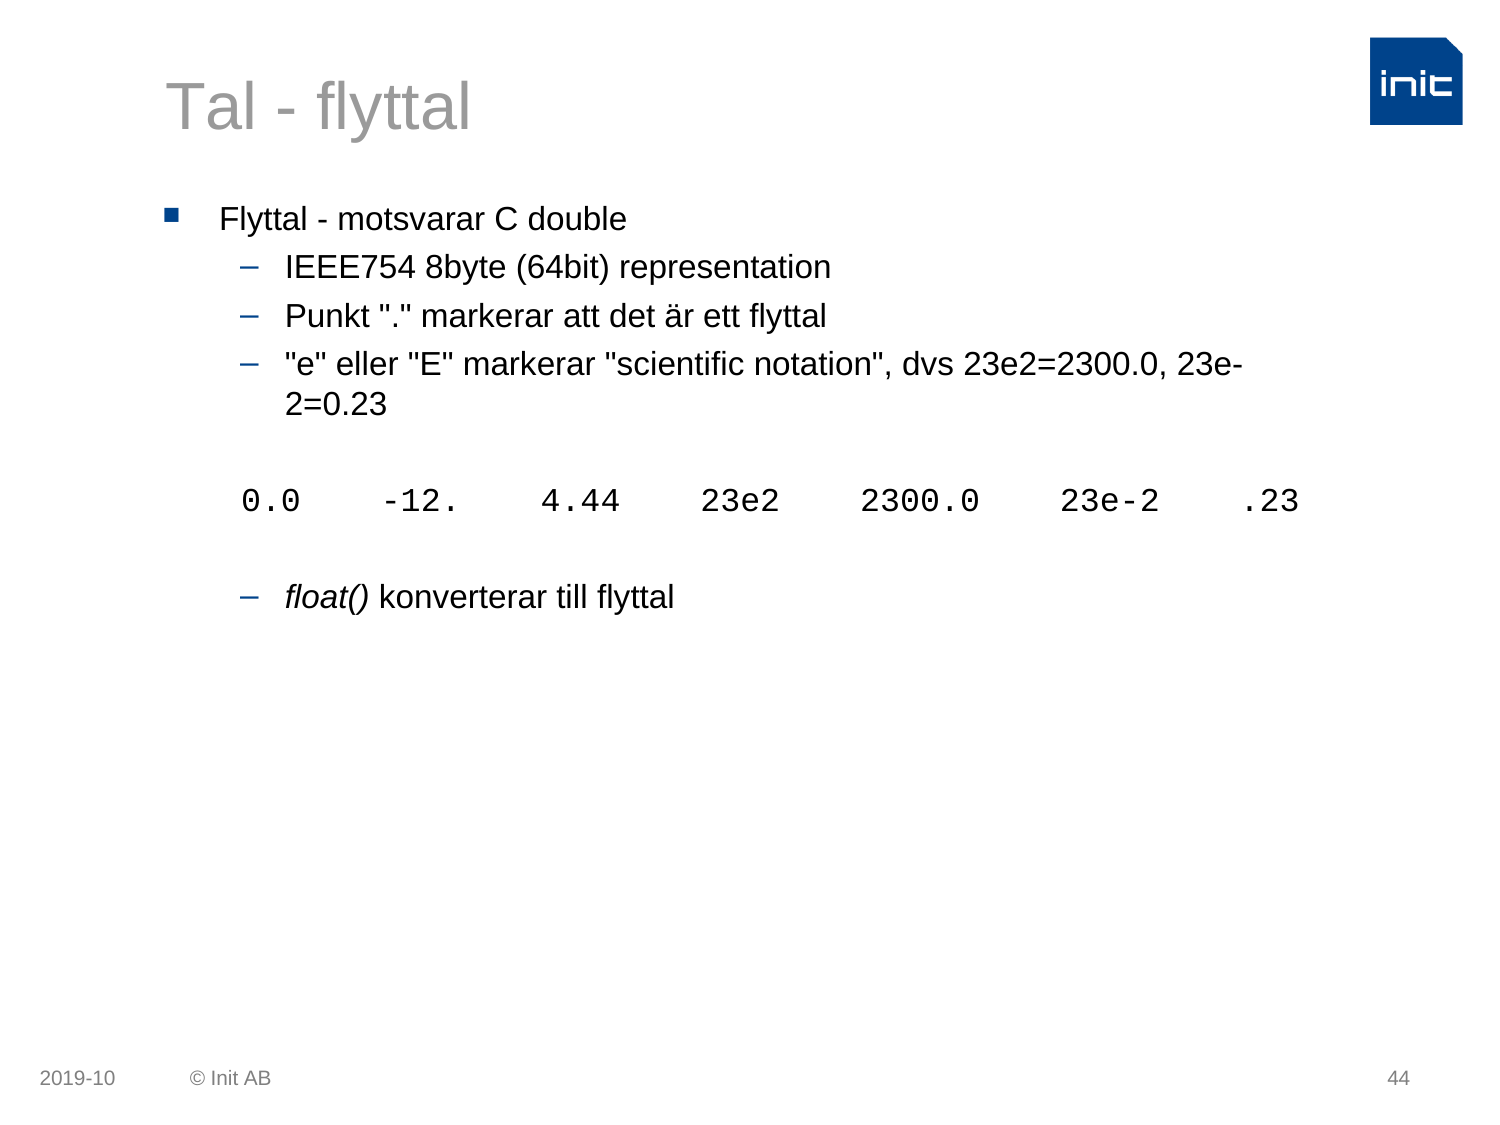

Tal - flyttal
Flyttal - motsvarar C double
IEEE754 8byte (64bit) representation
Punkt "." markerar att det är ett flyttal
"e" eller "E" markerar "scientific notation", dvs 23e2=2300.0, 23e-2=0.23
0.0 -12. 4.44 23e2 2300.0 23e-2 .23
float() konverterar till flyttal
2019-10
© Init AB